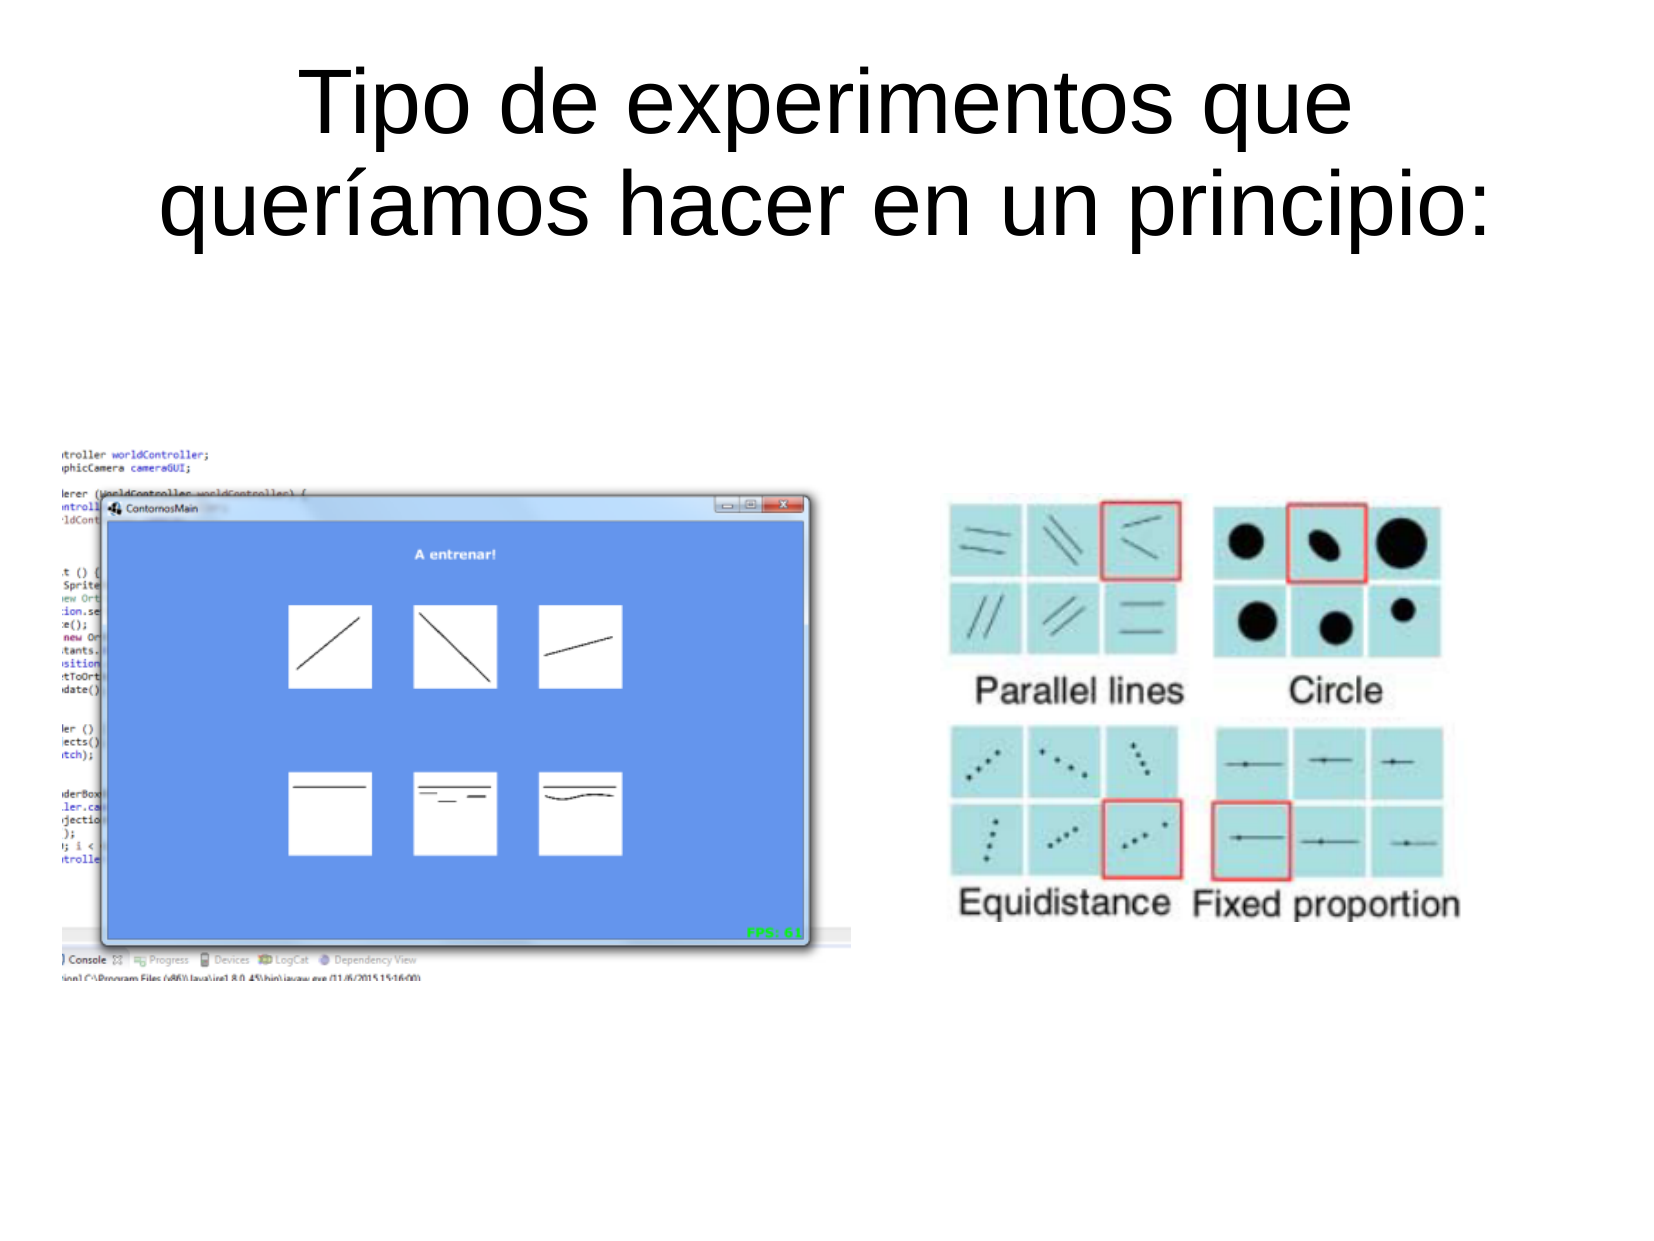

# Tipo de experimentos que queríamos hacer en un principio: